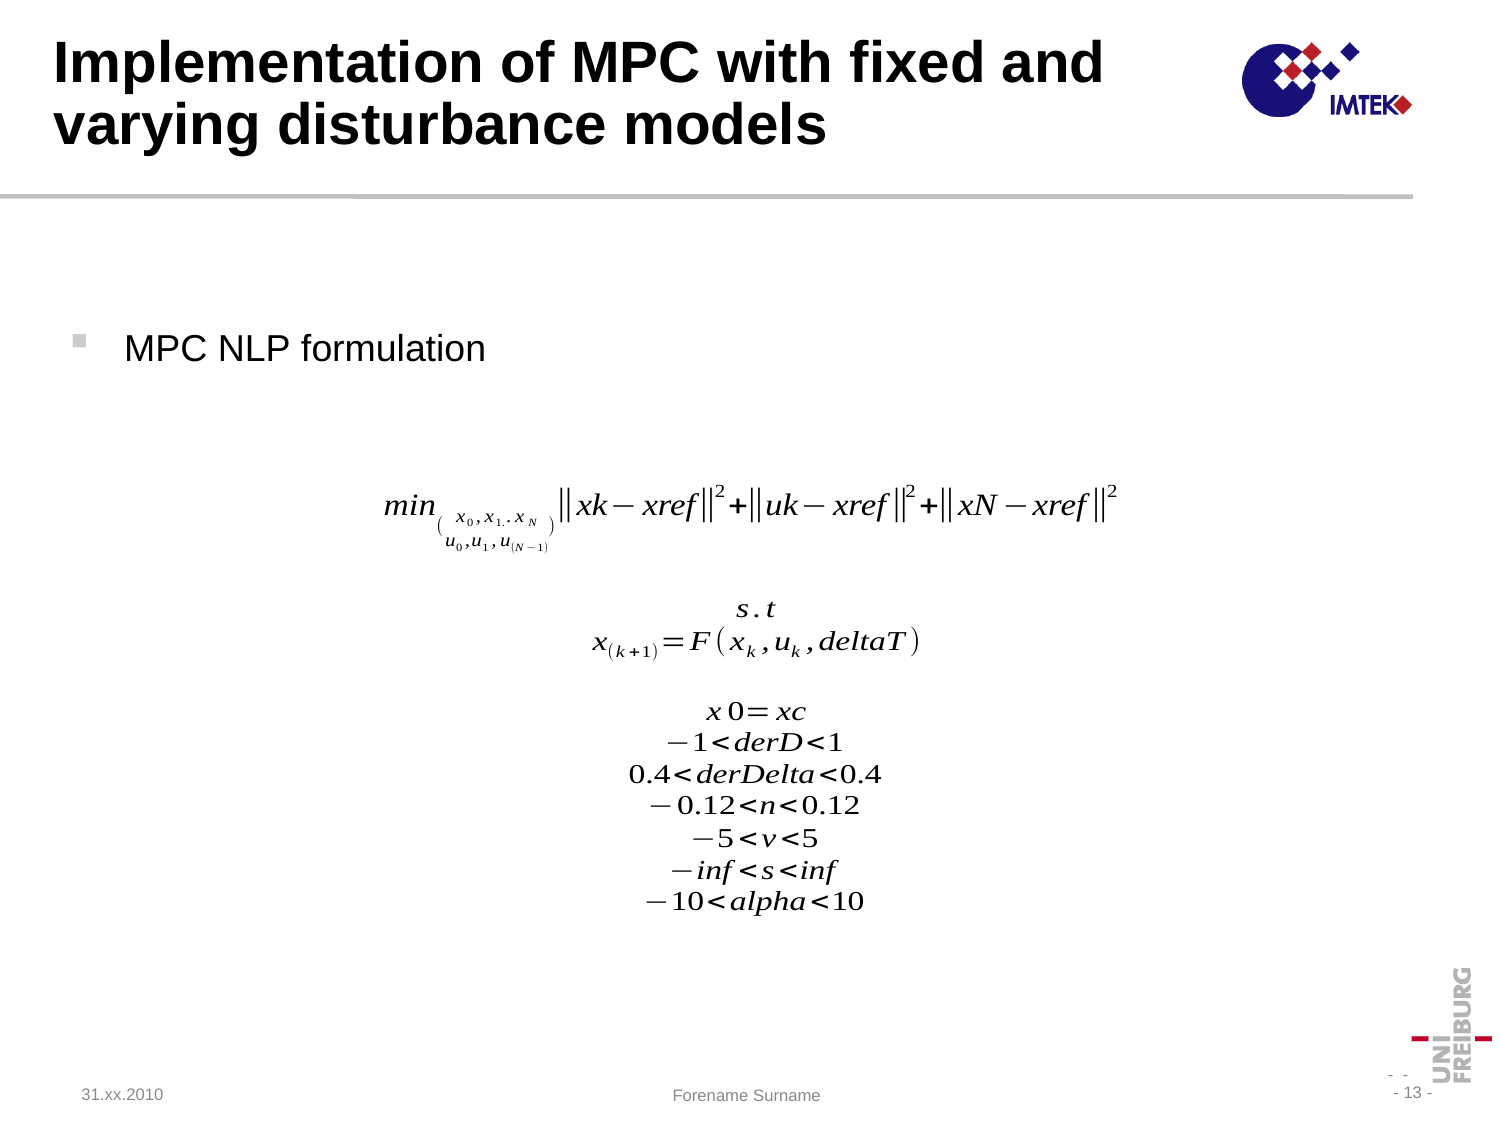

Implementation of MPC with fixed and varying disturbance models
MPC NLP formulation
- -
 31.xx.2010
Forename Surname